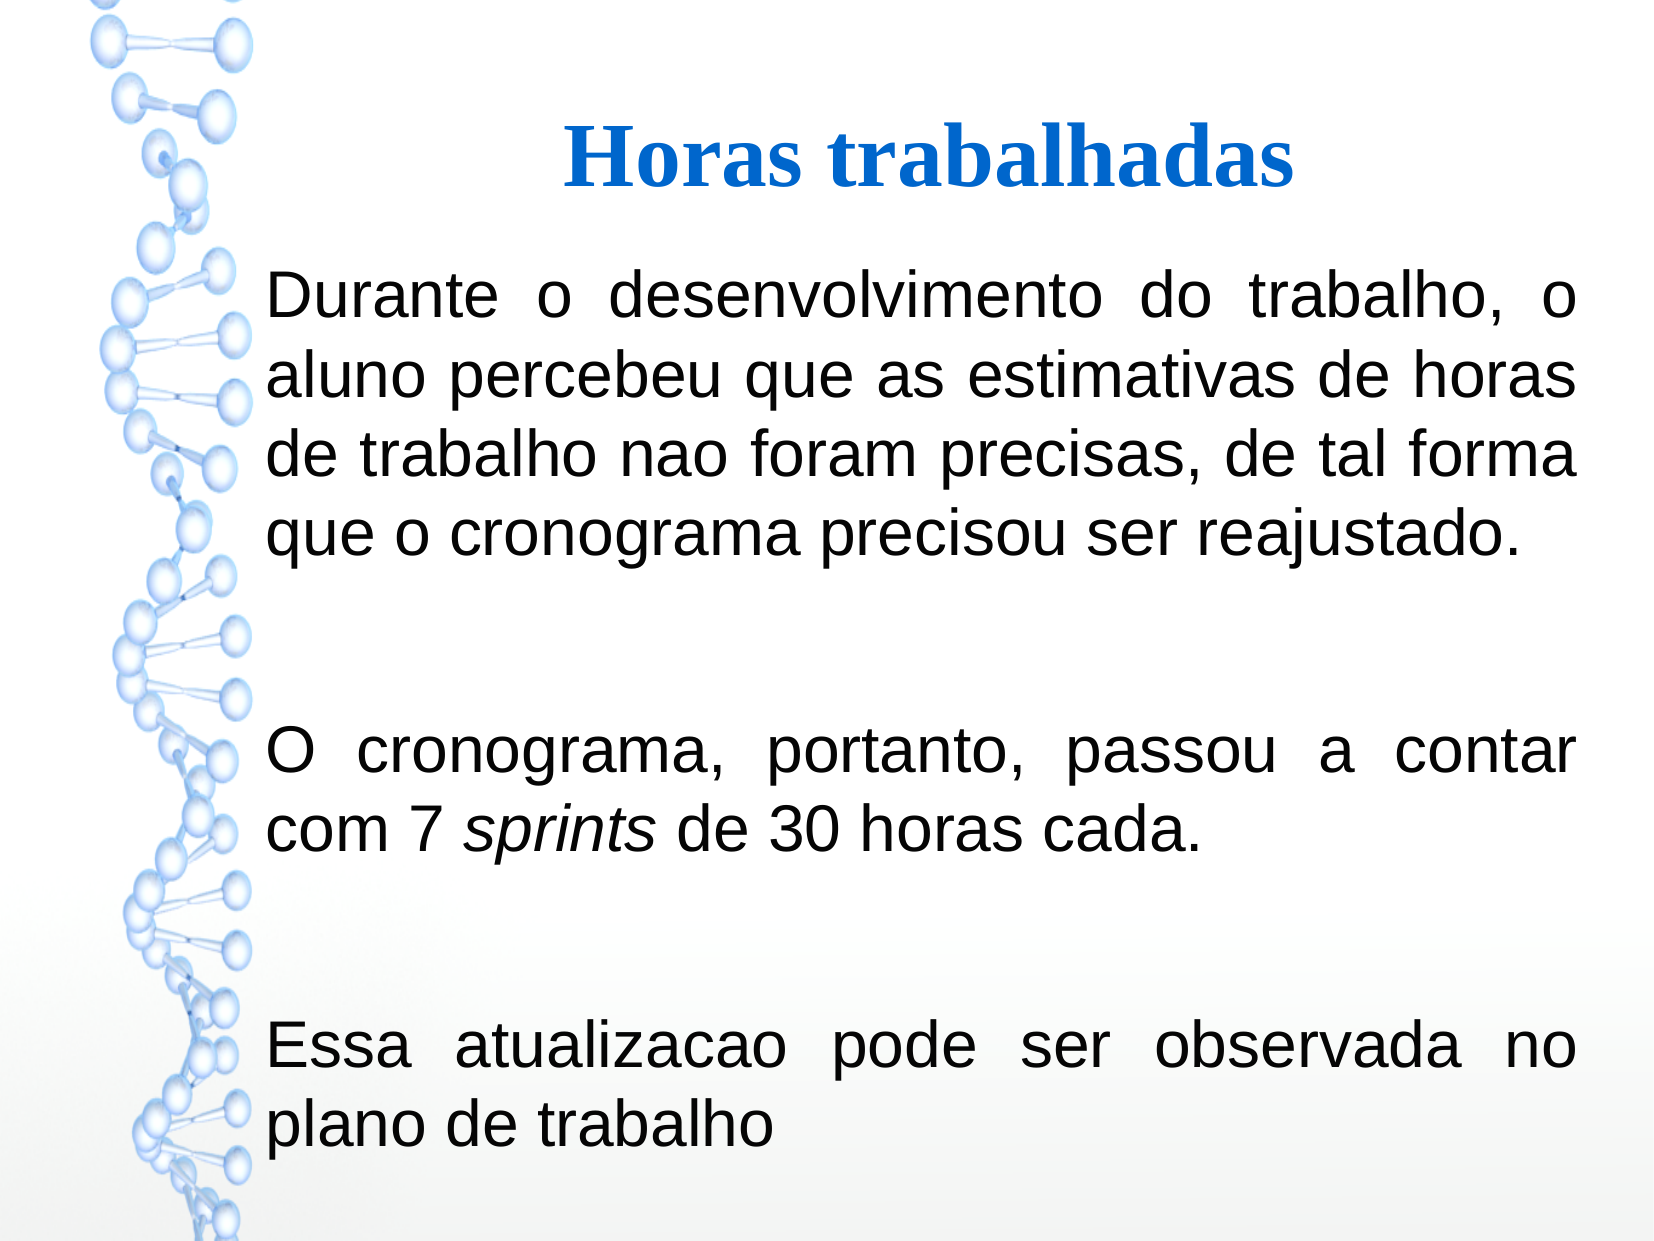

# Horas trabalhadas
Durante o desenvolvimento do trabalho, o aluno percebeu que as estimativas de horas de trabalho nao foram precisas, de tal forma que o cronograma precisou ser reajustado.
O cronograma, portanto, passou a contar com 7 sprints de 30 horas cada.
Essa atualizacao pode ser observada no plano de trabalho